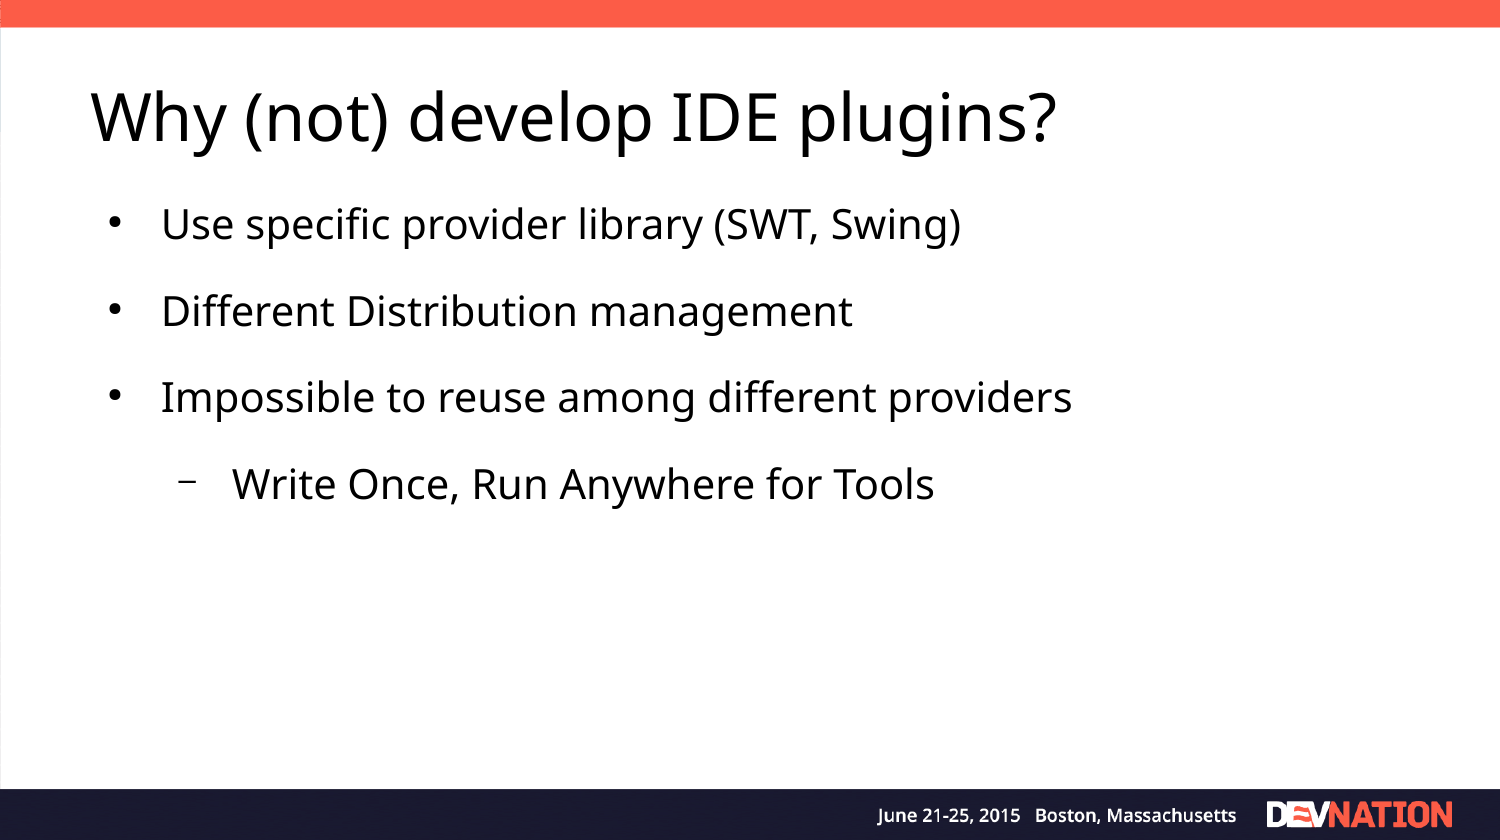

# Why (not) develop IDE plugins?
Use specific provider library (SWT, Swing)
Different Distribution management
Impossible to reuse among different providers
Write Once, Run Anywhere for Tools